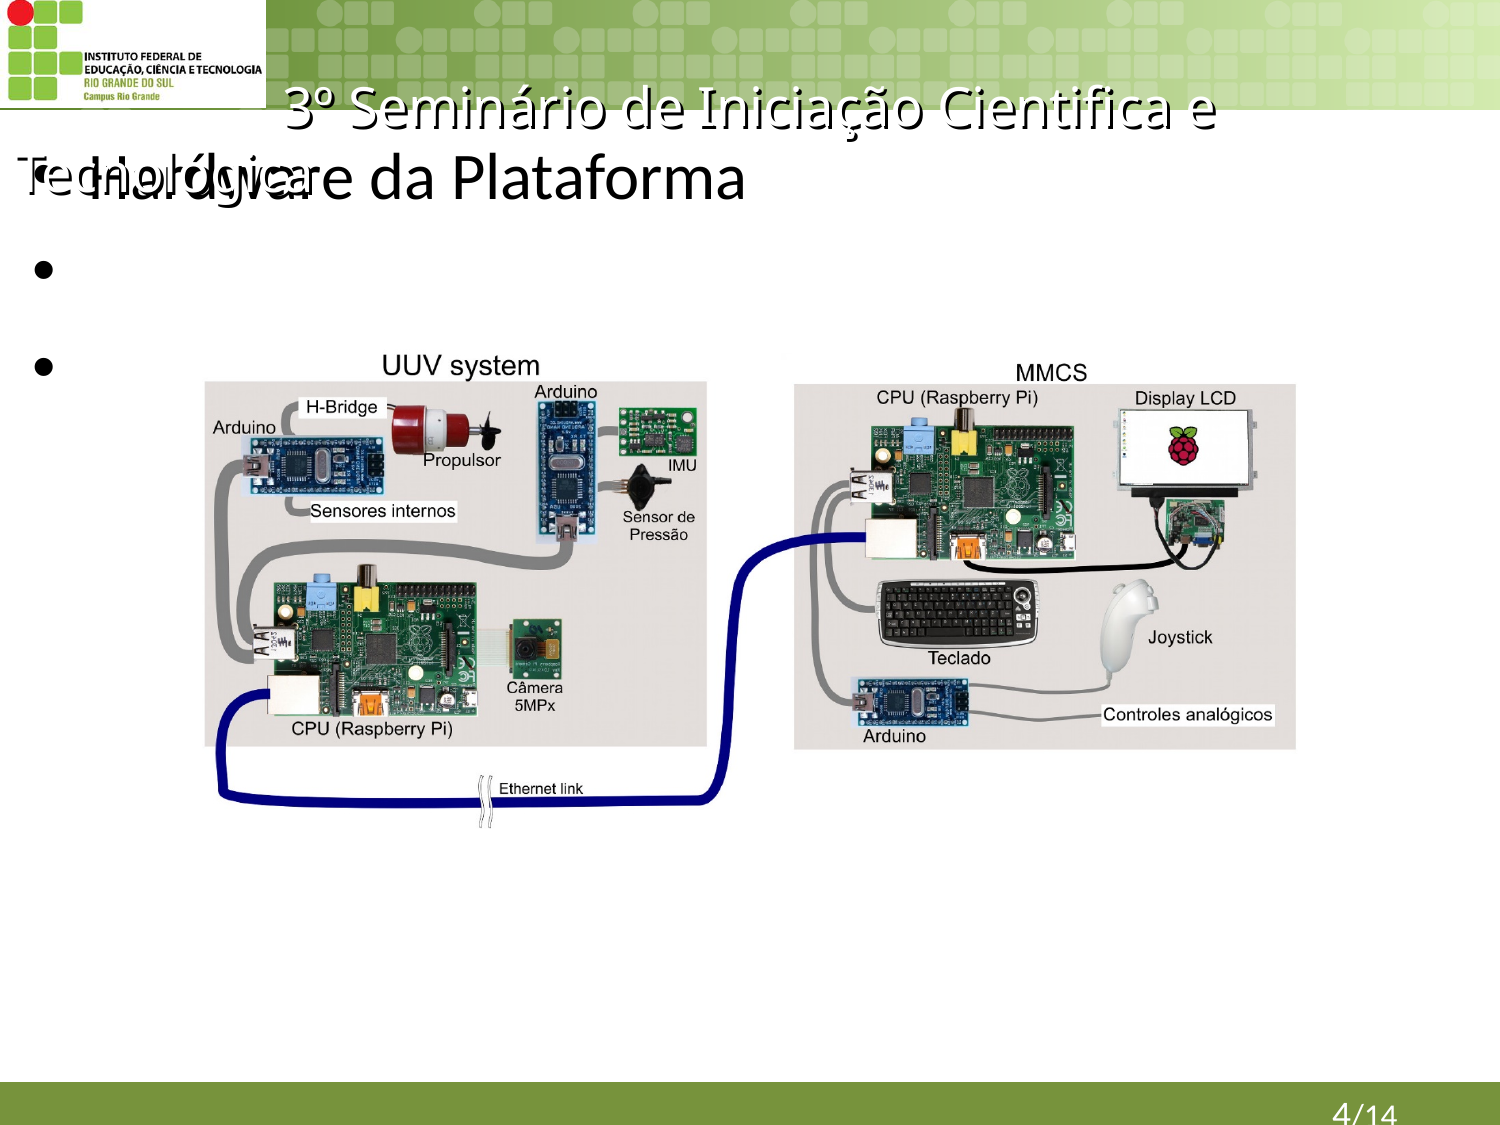

3º Seminário de Iniciação Cientifica e Tecnológica
# Hardware da Plataforma
Streaming de vídeo para uma Plataforma Experimental em Robótica Subaquática